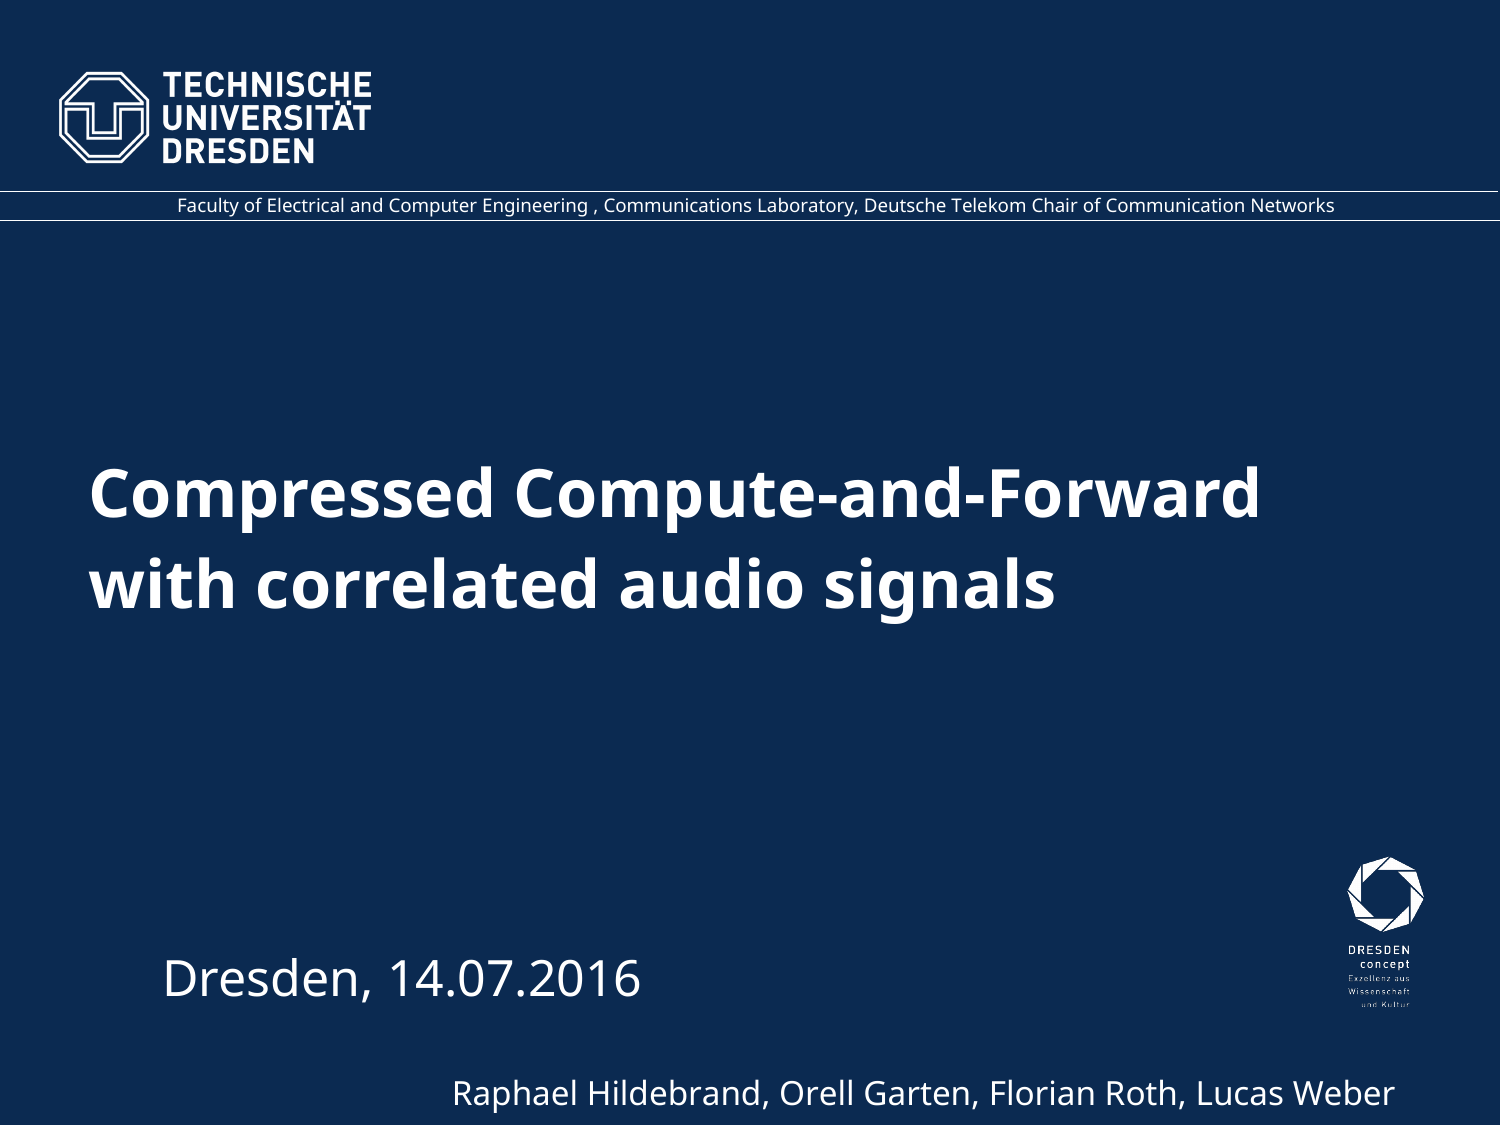

Faculty of Electrical and Computer Engineering , Communications Laboratory, Deutsche Telekom Chair of Communication Networks
# Compressed Compute-and-Forward with correlated audio signals
Dresden, 14.07.2016
Raphael Hildebrand, Orell Garten, Florian Roth, Lucas Weber